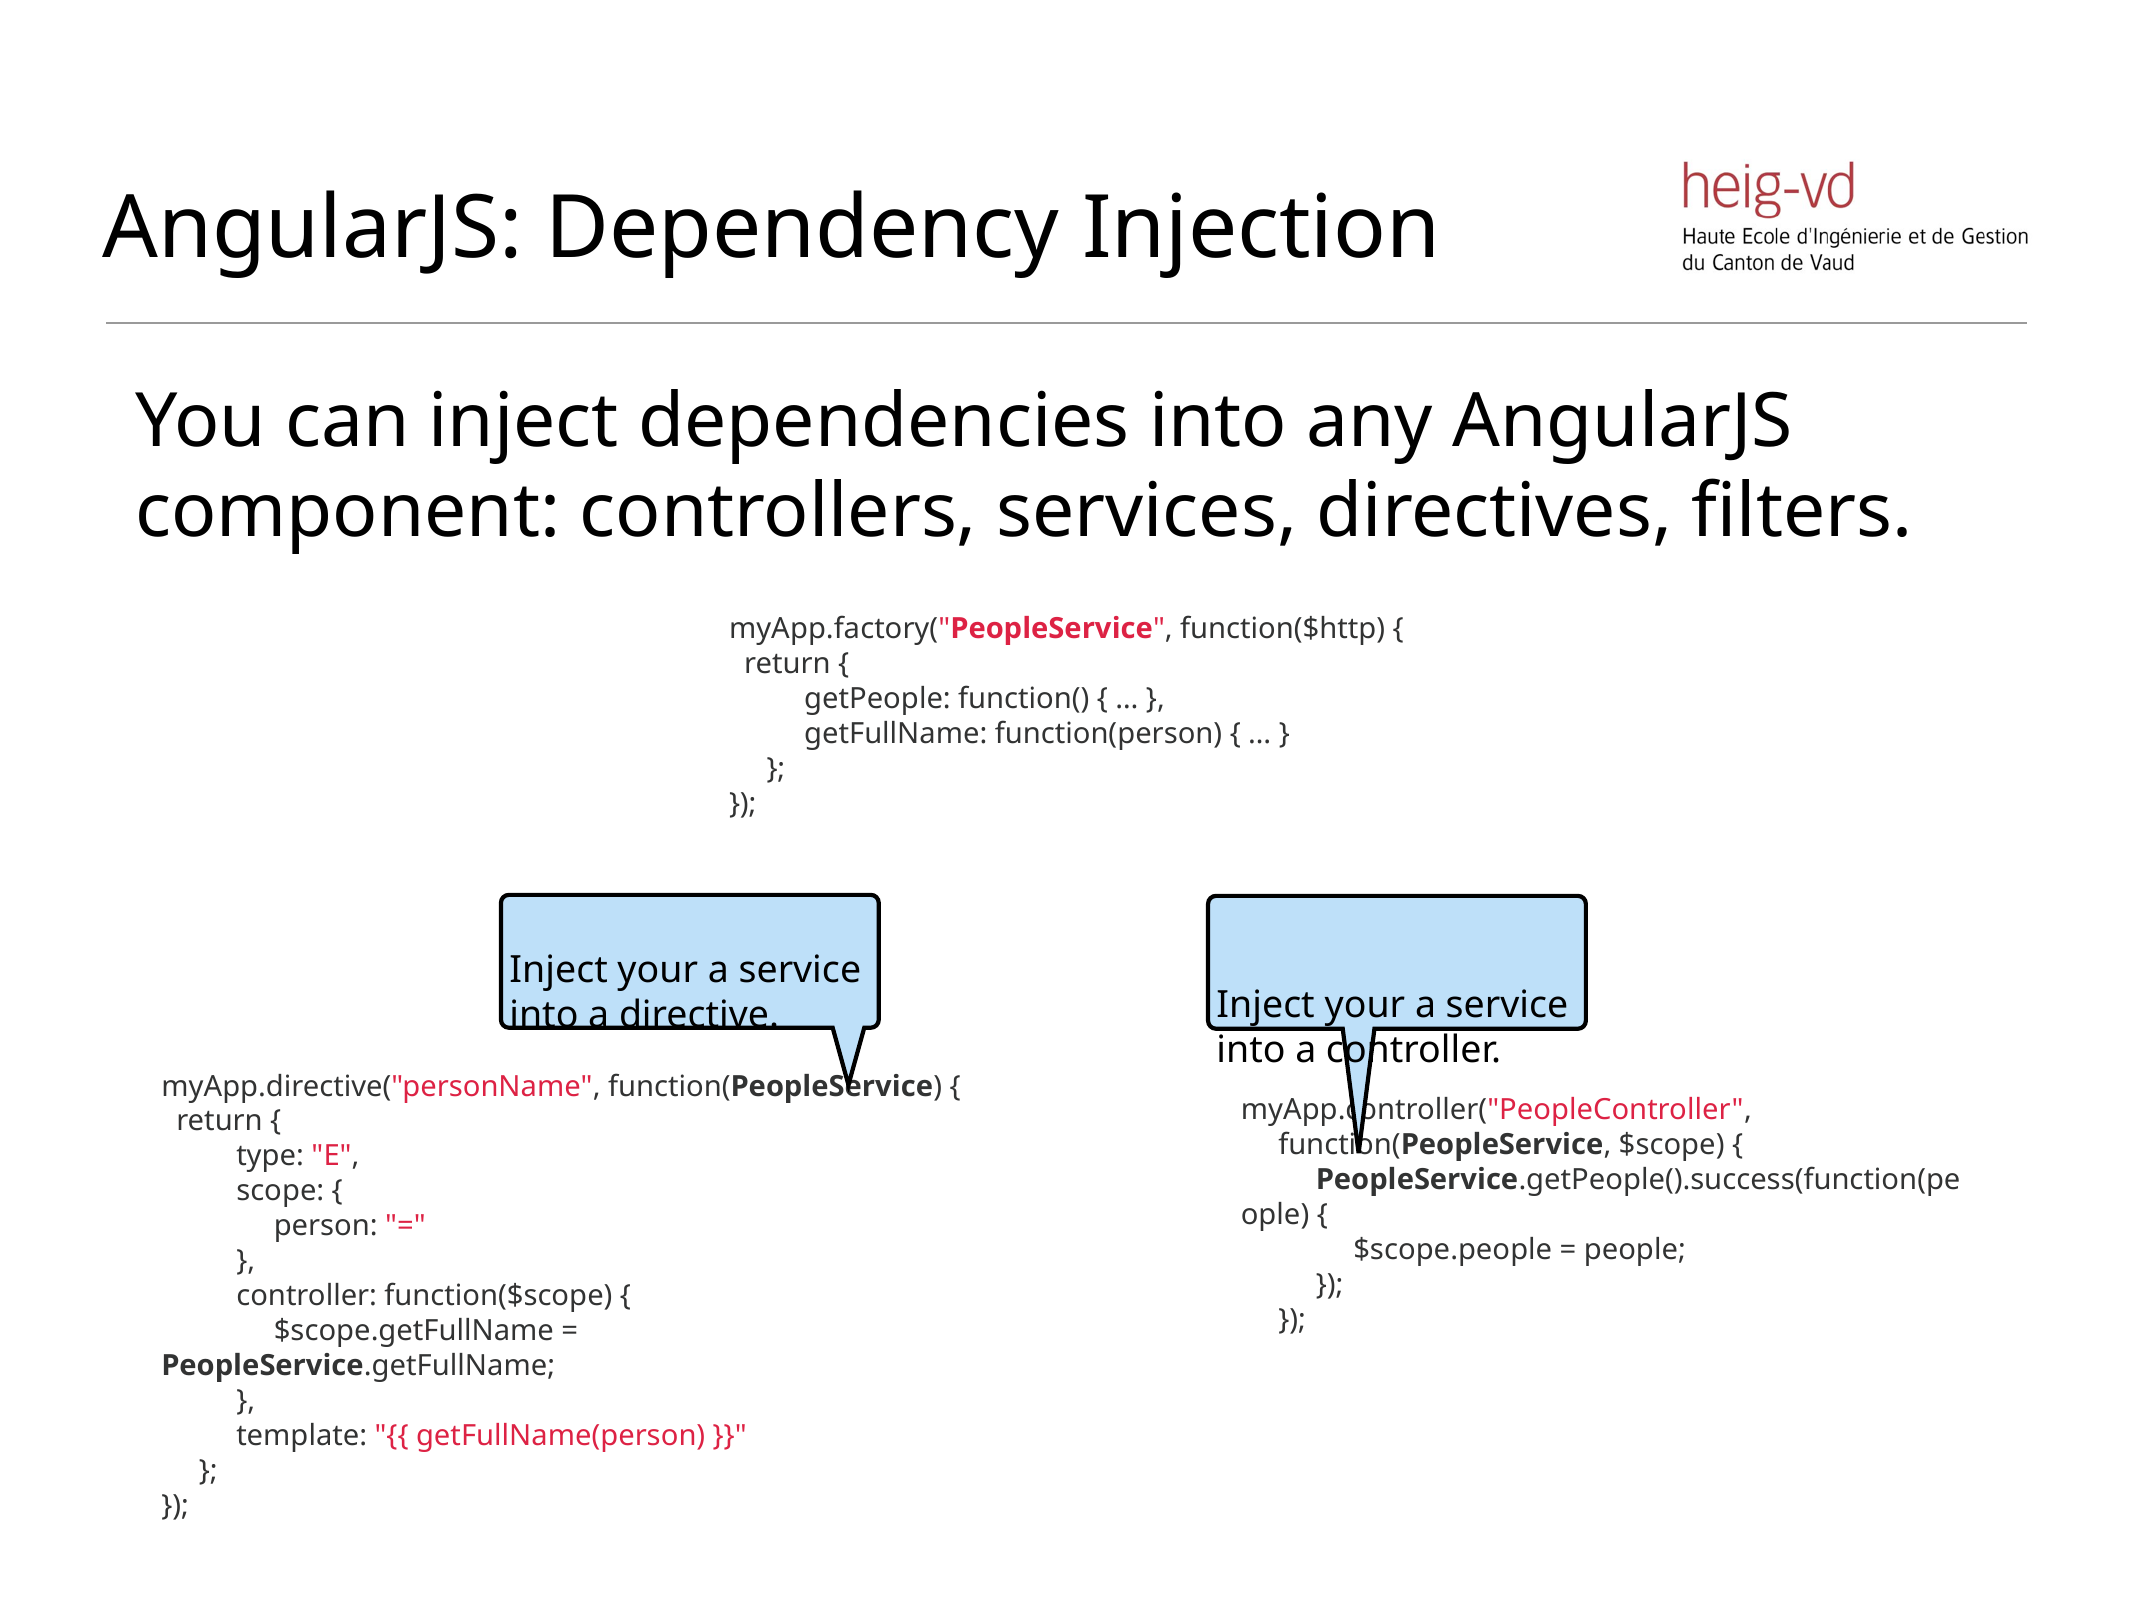

# AngularJS: Dependency Injection
You can inject dependencies into any AngularJS component: controllers, services, directives, filters.
myApp.factory("PeopleService", function($http) {
 return {
getPeople: function() { … },
getFullName: function(person) { … }
};
});
Inject your a service into a directive.
Inject your a service into a controller.
myApp.directive("personName", function(PeopleService) {
 return {
type: "E",
scope: {
person: "="
},
controller: function($scope) {
$scope.getFullName = PeopleService.getFullName;
},
template: "{{ getFullName(person) }}"
};
});
myApp.controller("PeopleController",
function(PeopleService, $scope) {
PeopleService.getPeople().success(function(people) {
$scope.people = people;
});
});